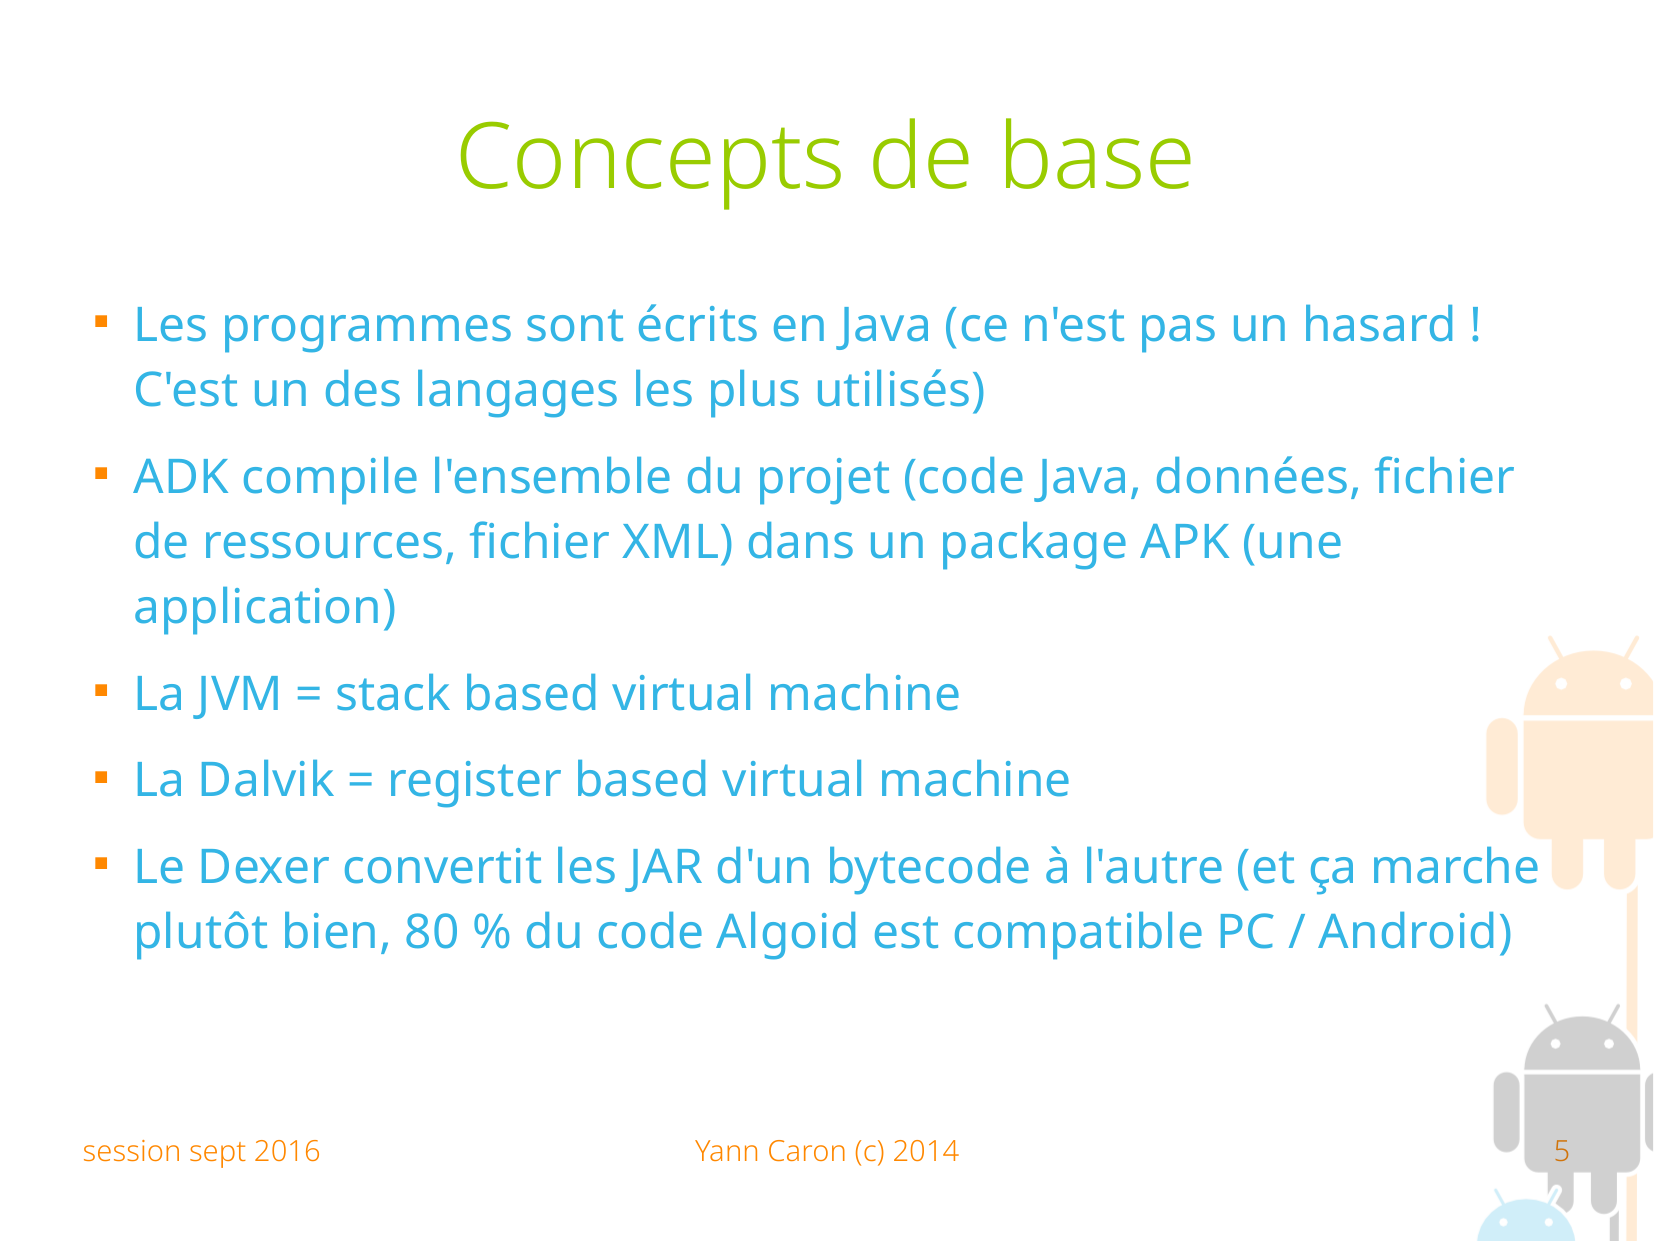

# Concepts de base
Les programmes sont écrits en Java (ce n'est pas un hasard ! C'est un des langages les plus utilisés)
ADK compile l'ensemble du projet (code Java, données, fichier de ressources, fichier XML) dans un package APK (une application)
La JVM = stack based virtual machine
La Dalvik = register based virtual machine
Le Dexer convertit les JAR d'un bytecode à l'autre (et ça marche plutôt bien, 80 % du code Algoid est compatible PC / Android)
session sept 2016
Yann Caron (c) 2014
5